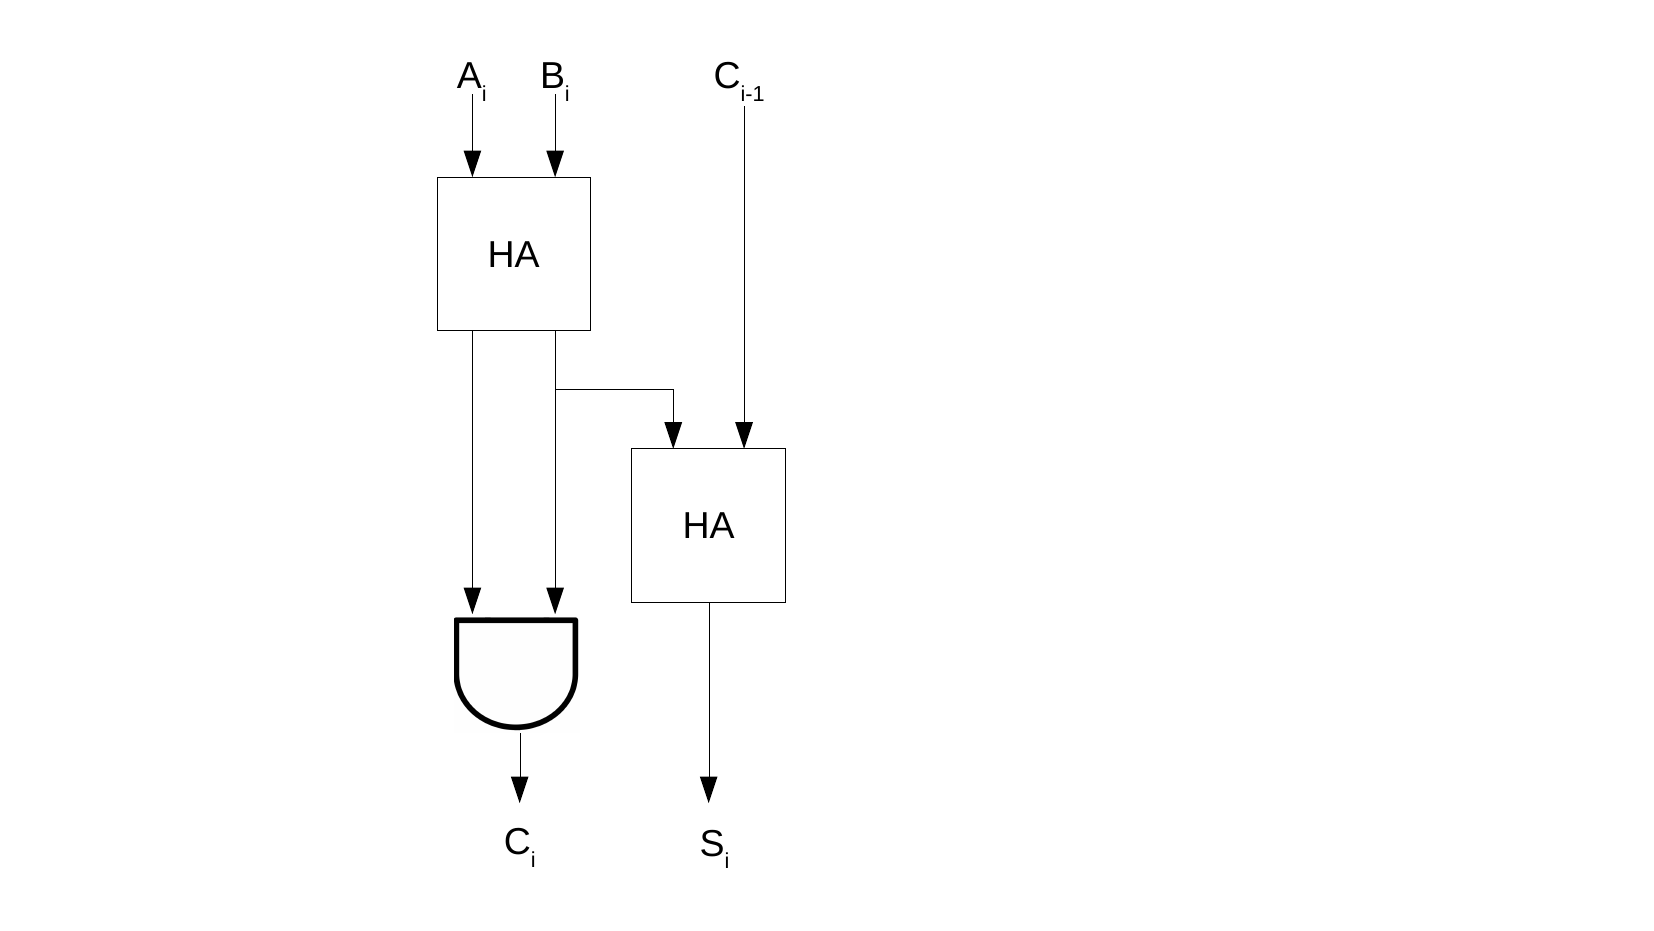

Ai
Bi
Ci-1
HA
HA
Ci
Si